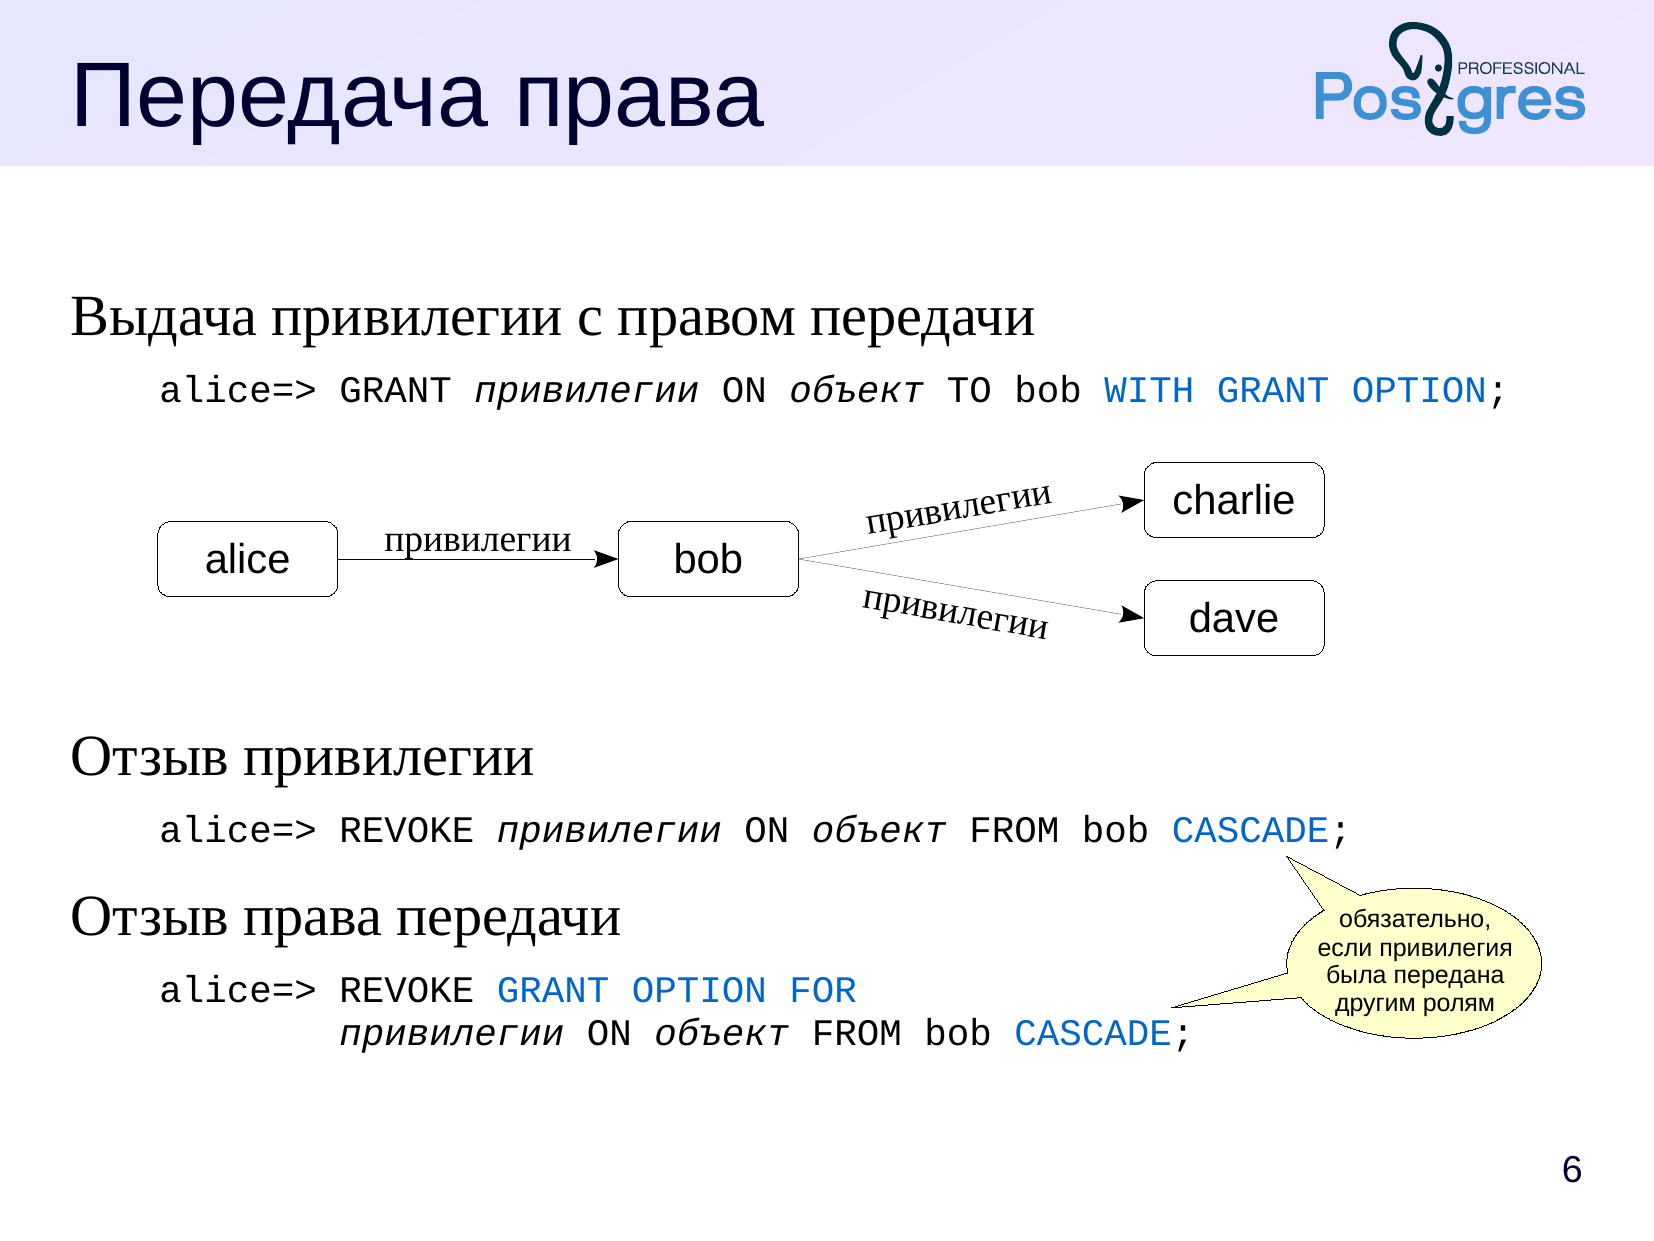

# Передача права
Выдача привилегии с правом передачи
alice=> GRANT привилегии ON объект TO bob WITH GRANT OPTION;
Отзыв привилегии
alice=> REVOKE привилегии ON объект FROM bob CASCADE;
Отзыв права передачи
alice=> REVOKE GRANT OPTION FOR
 привилегии ON объект FROM bob CASCADE;
charlie
привилегии
bob
alice
dave
привилегии
обязательно,
если привилегия
была передана
другим ролям